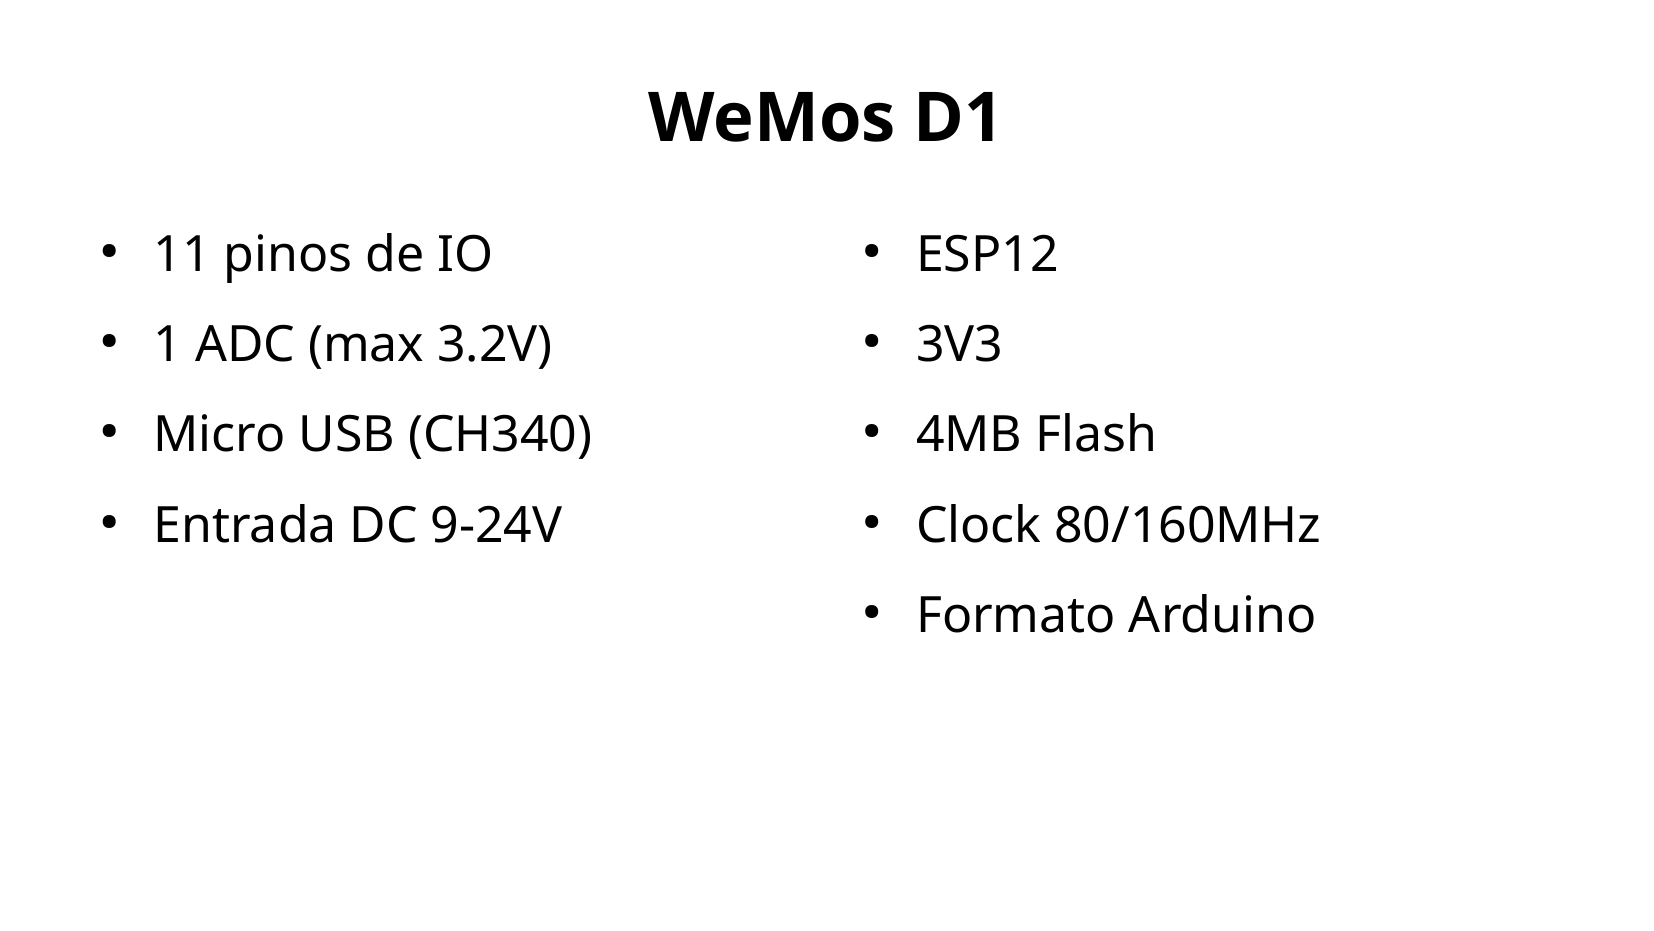

# WeMos D1
11 pinos de IO
1 ADC (max 3.2V)
Micro USB (CH340)
Entrada DC 9-24V
ESP12
3V3
4MB Flash
Clock 80/160MHz
Formato Arduino